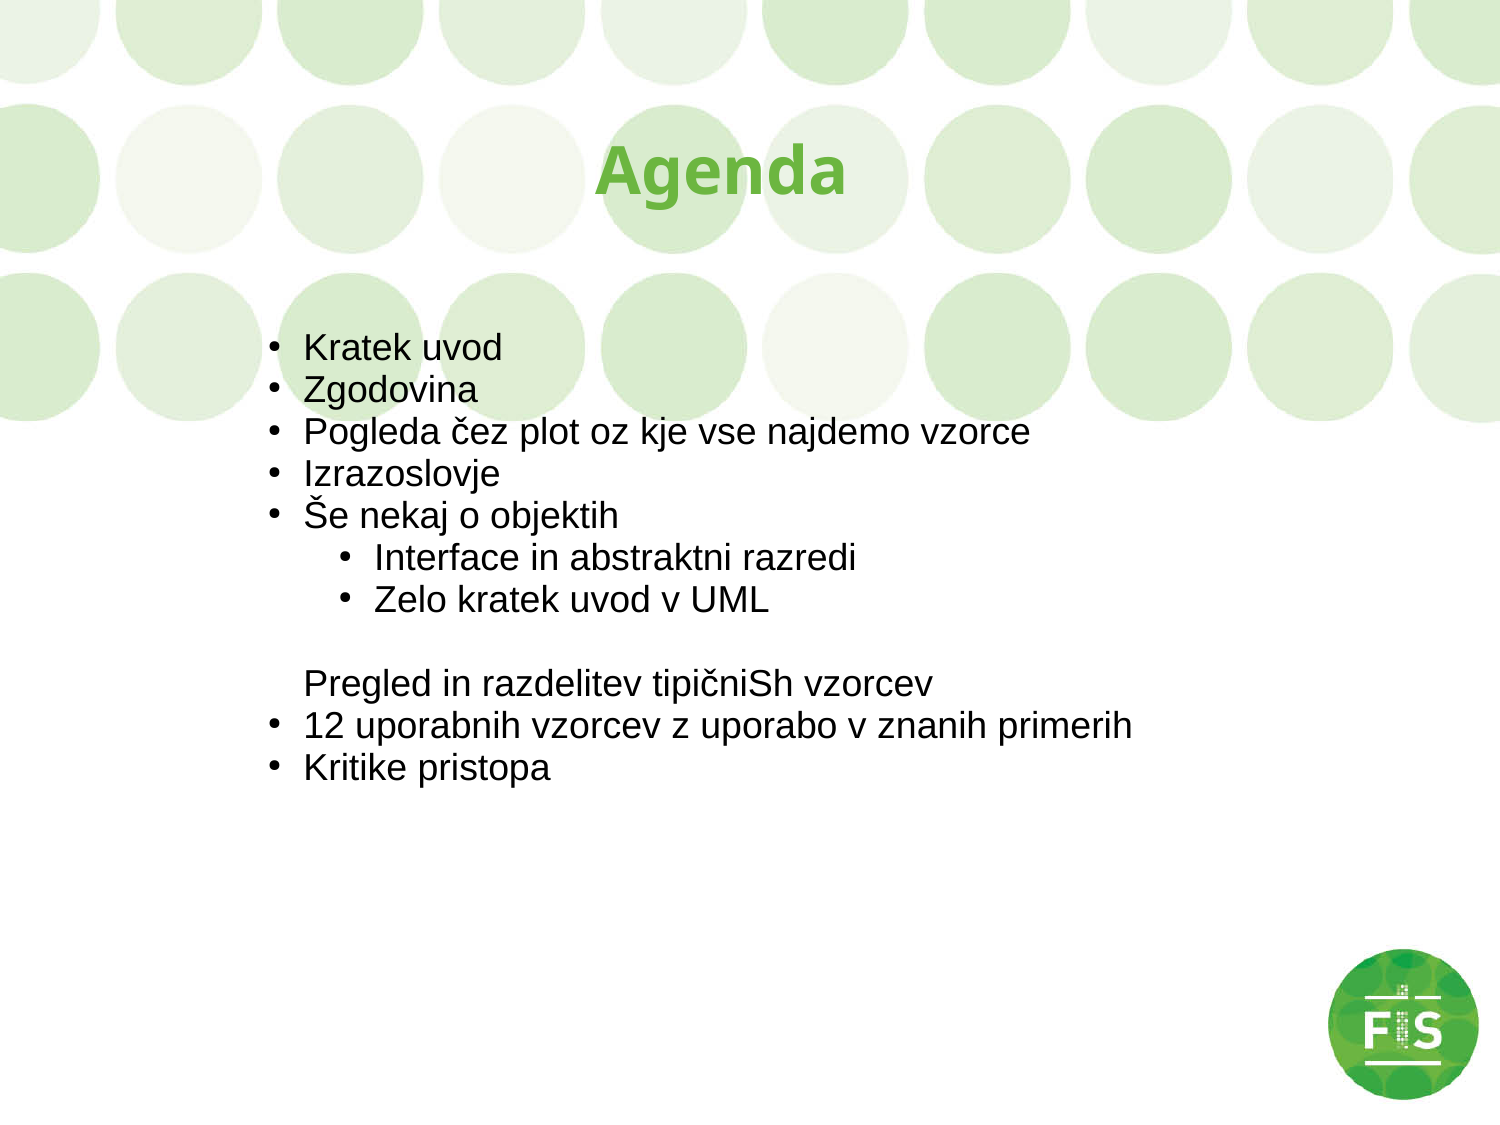

# Agenda
Kratek uvod
Zgodovina
Pogleda čez plot oz kje vse najdemo vzorce
Izrazoslovje
Še nekaj o objektih
Interface in abstraktni razredi
Zelo kratek uvod v UML
Pregled in razdelitev tipičniSh vzorcev
12 uporabnih vzorcev z uporabo v znanih primerih
Kritike pristopa